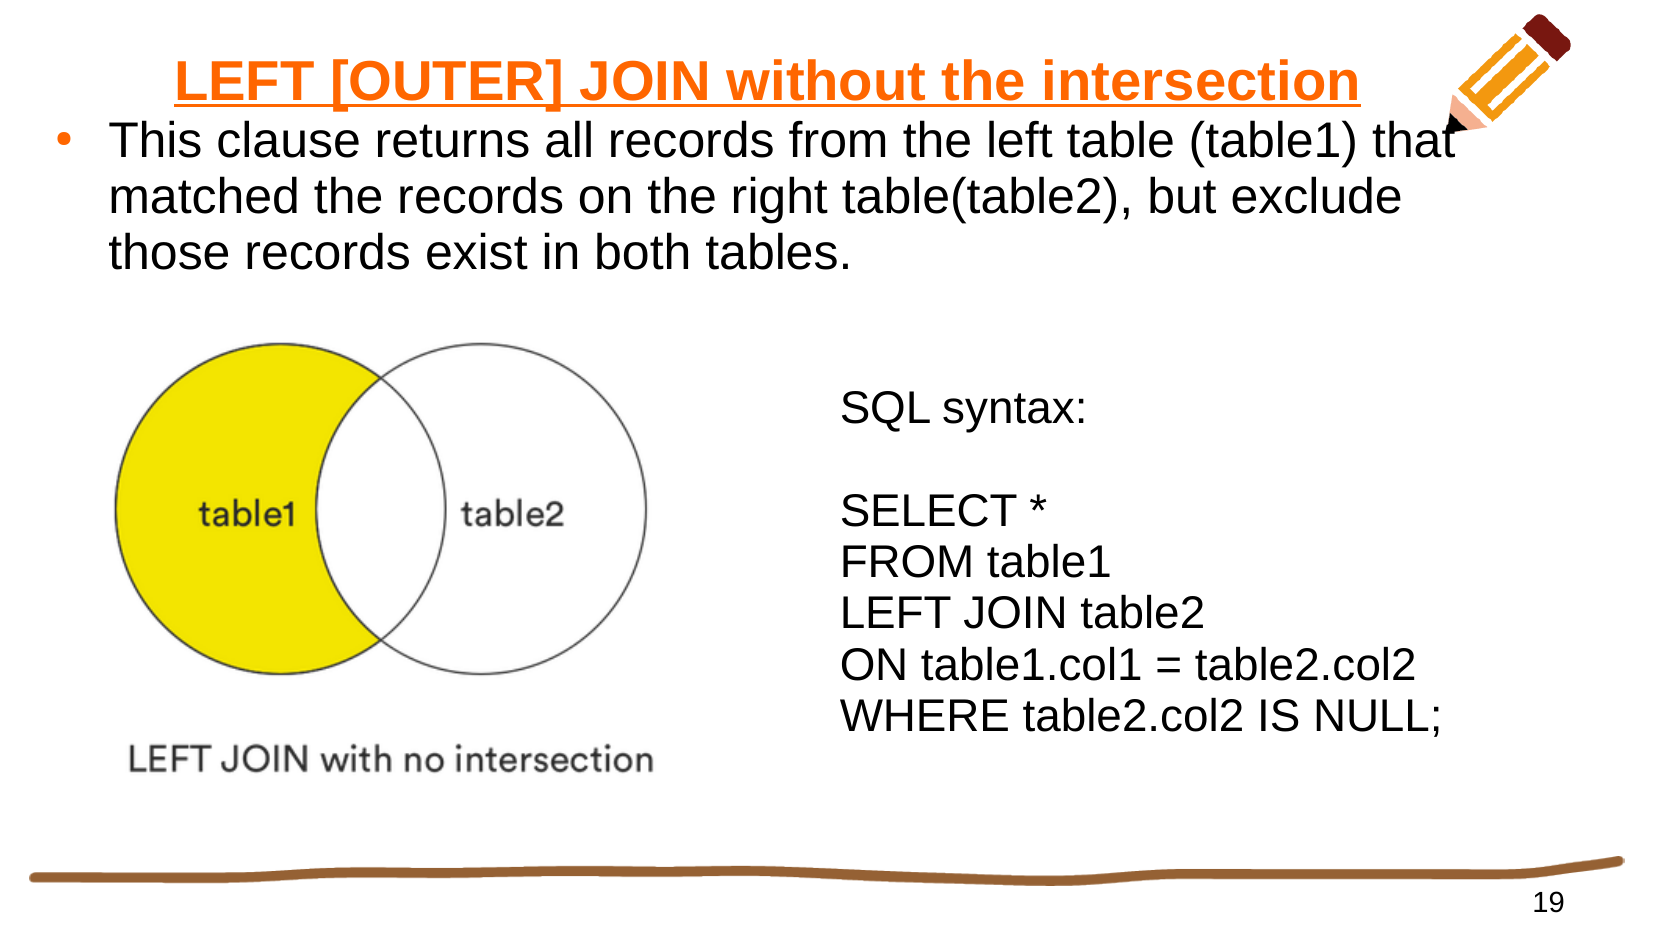

# LEFT [OUTER] JOIN without the intersection
This clause returns all records from the left table (table1) that matched the records on the right table(table2), but exclude those records exist in both tables.
SQL syntax:
SELECT *
FROM table1
LEFT JOIN table2
ON table1.col1 = table2.col2
WHERE table2.col2 IS NULL;
19